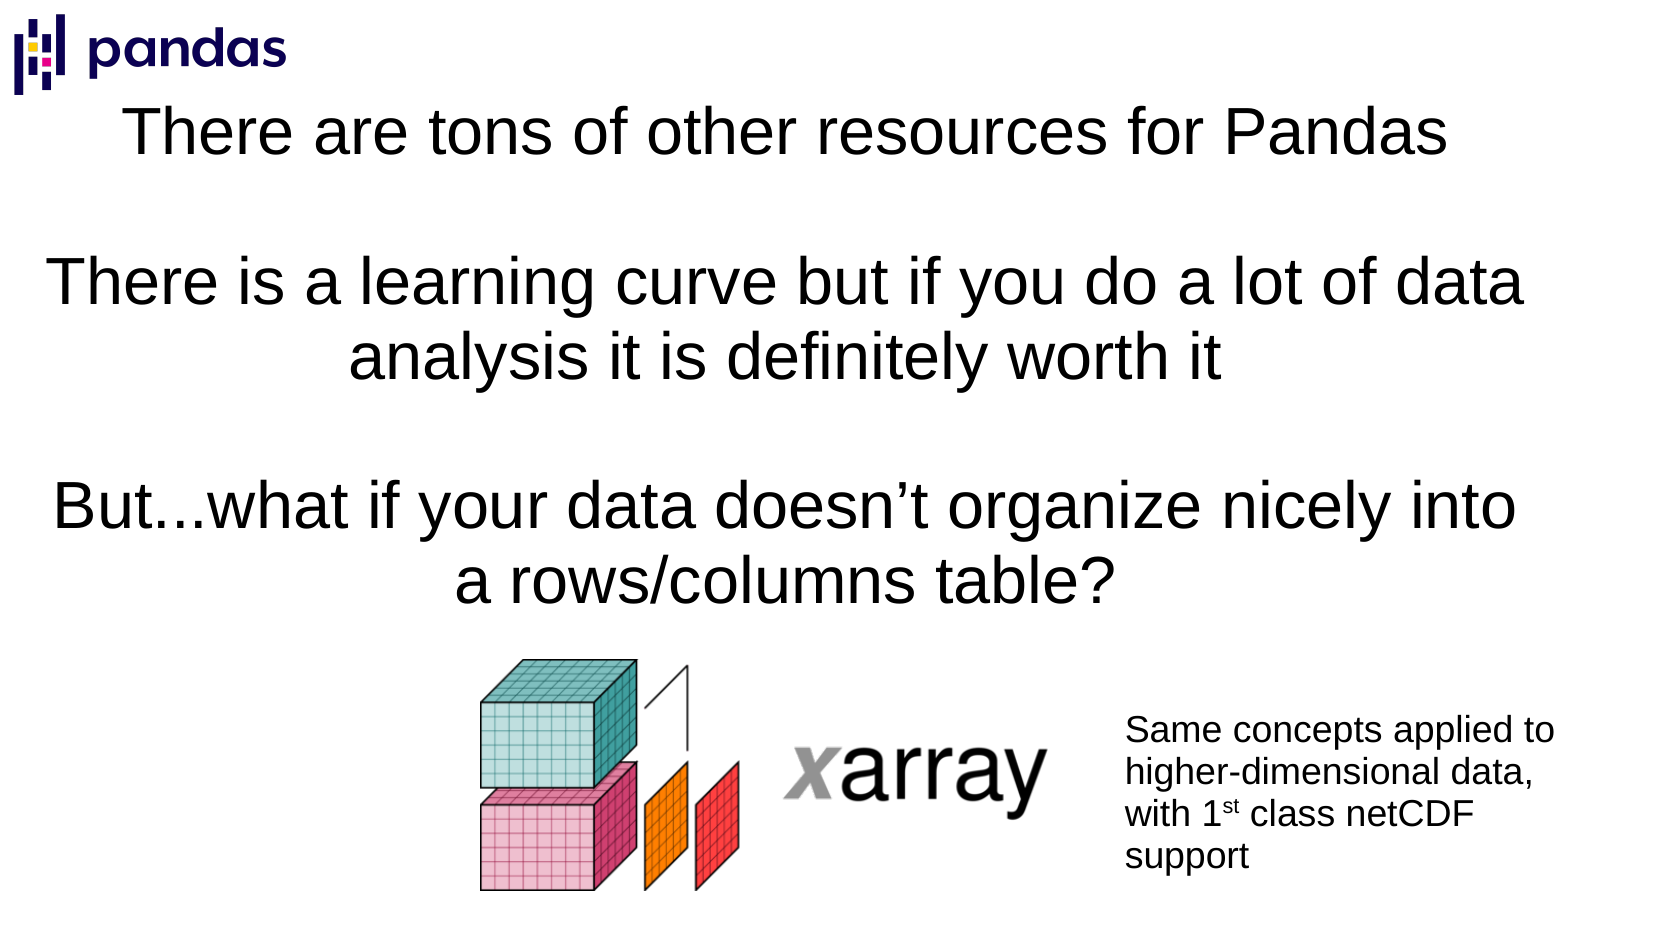

# There are tons of other resources for Pandas There is a learning curve but if you do a lot of data analysis it is definitely worth it But...what if your data doesn’t organize nicely into a rows/columns table?
Same concepts applied to higher-dimensional data, with 1st class netCDF support